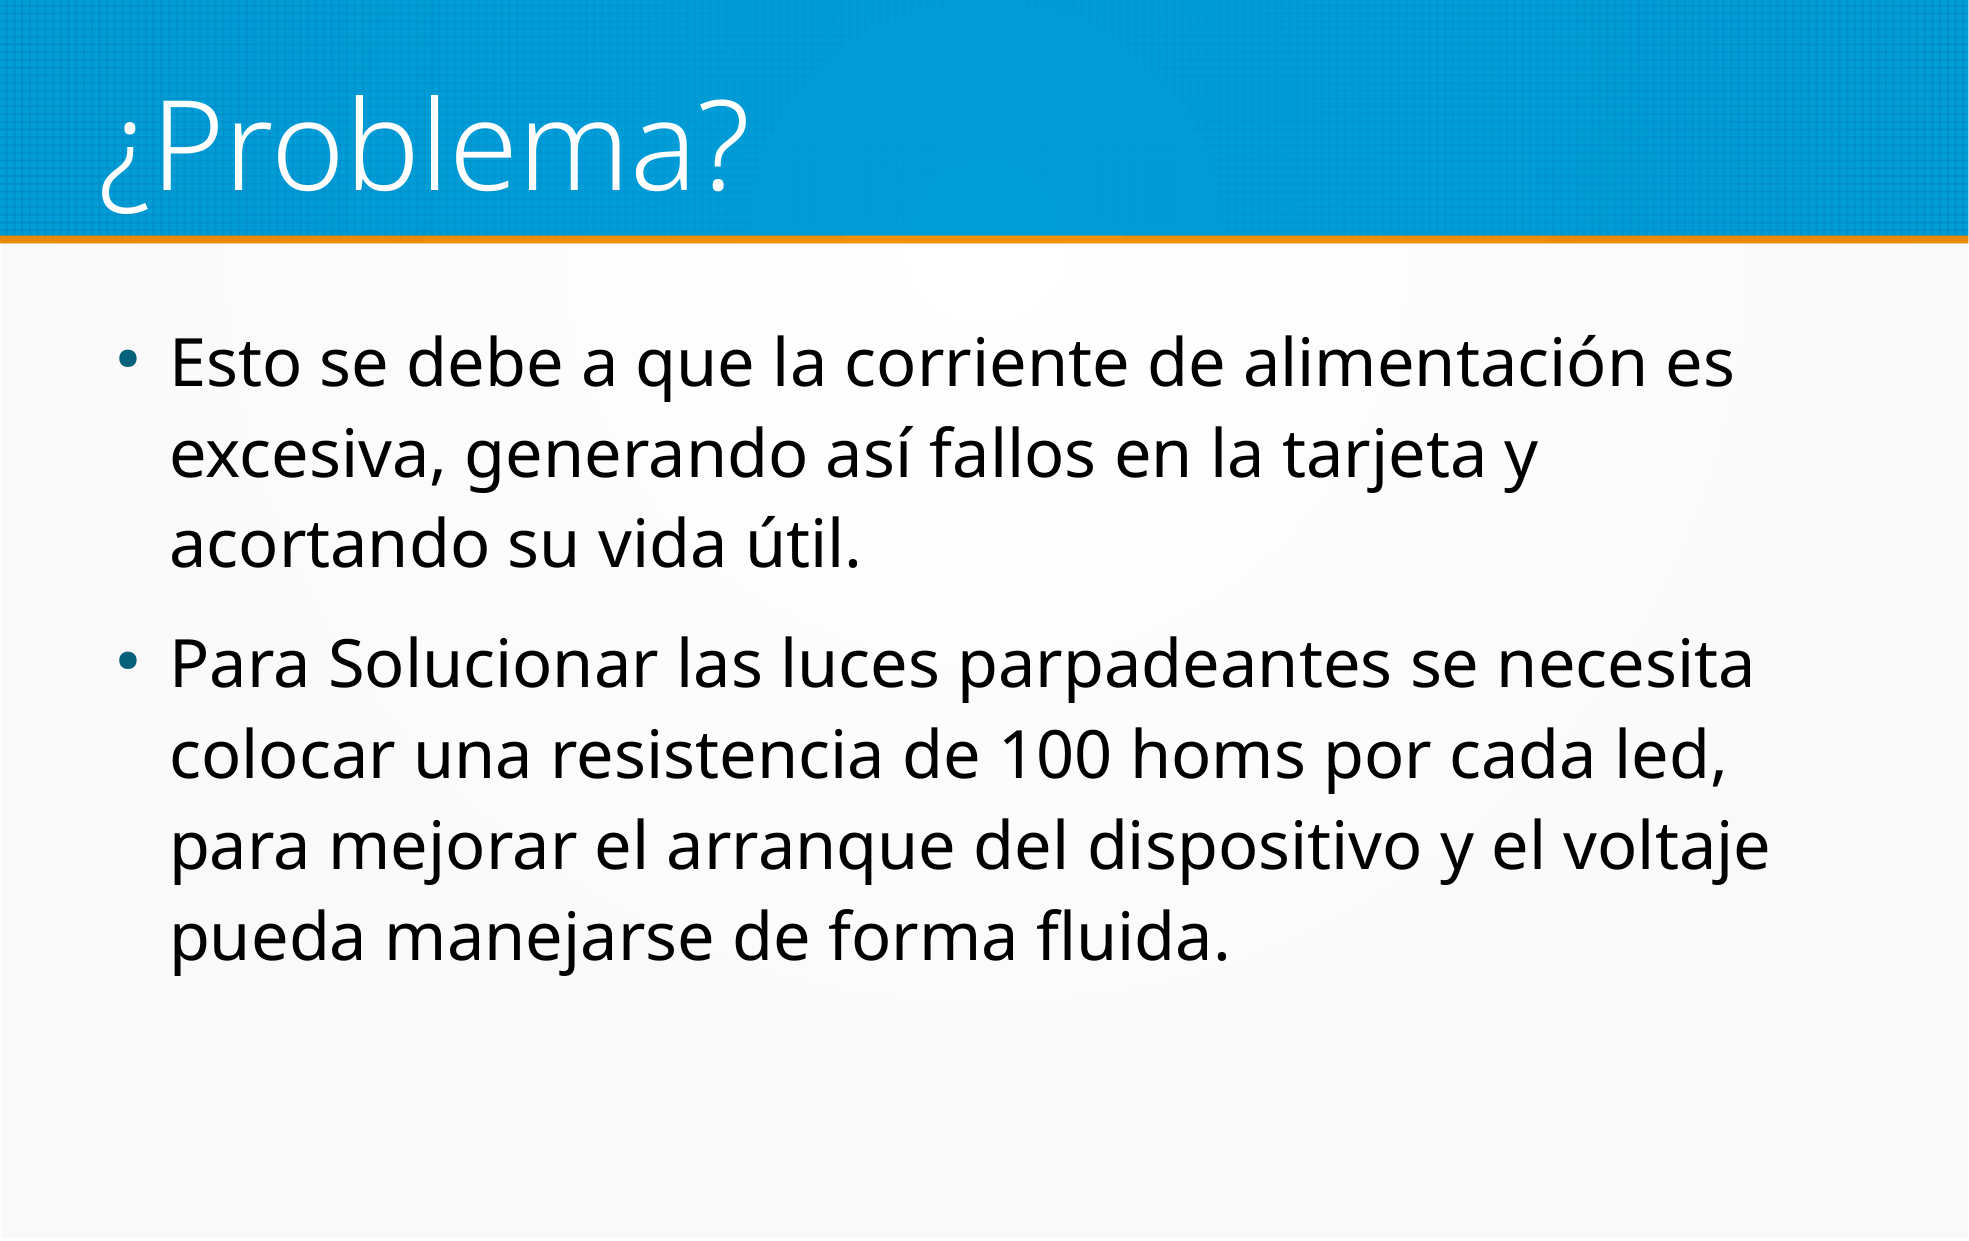

# ¿Problema?
Esto se debe a que la corriente de alimentación es excesiva, generando así fallos en la tarjeta y acortando su vida útil.
Para Solucionar las luces parpadeantes se necesita colocar una resistencia de 100 homs por cada led, para mejorar el arranque del dispositivo y el voltaje pueda manejarse de forma fluida.